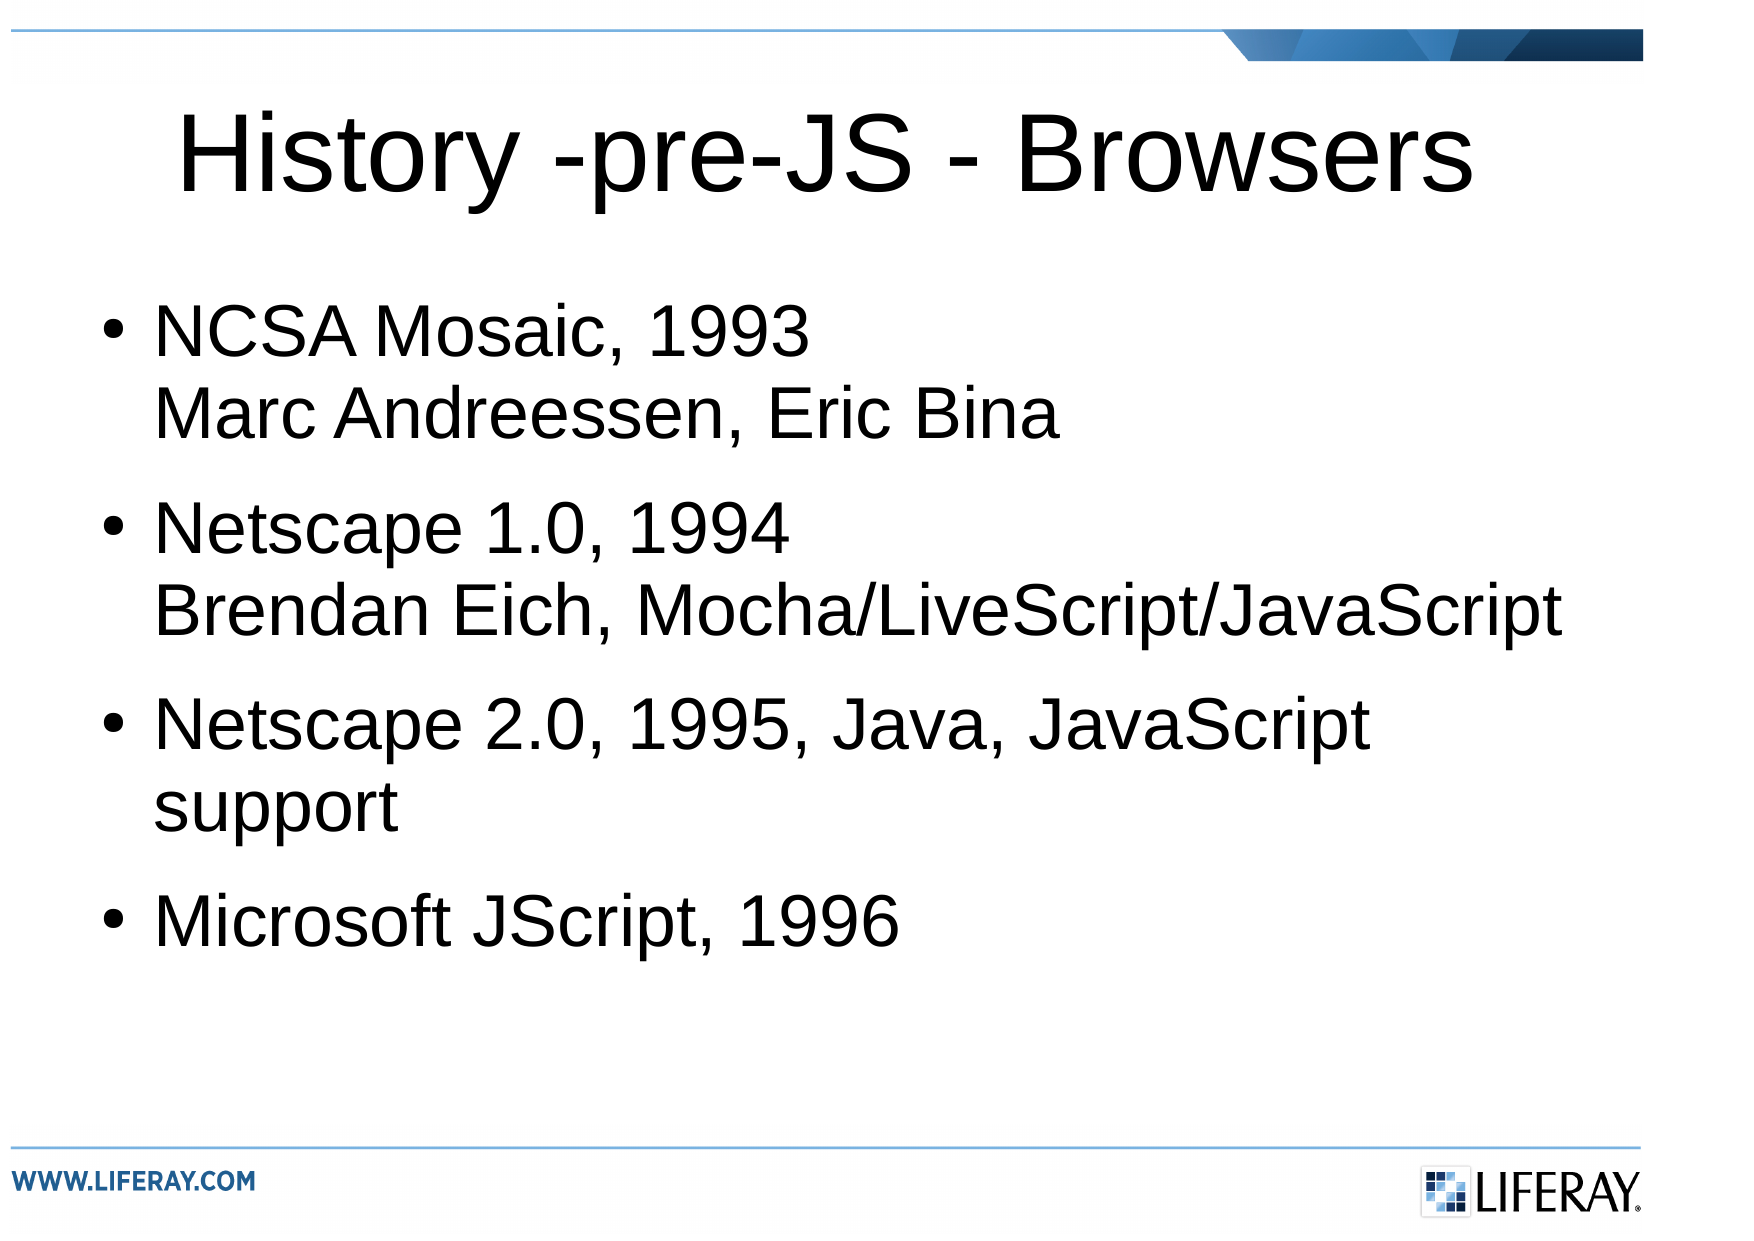

# History -pre-JS - Browsers
NCSA Mosaic, 1993
Marc Andreessen, Eric Bina
Netscape 1.0, 1994
Brendan Eich, Mocha/LiveScript/JavaScript
Netscape 2.0, 1995, Java, JavaScript support
Microsoft JScript, 1996